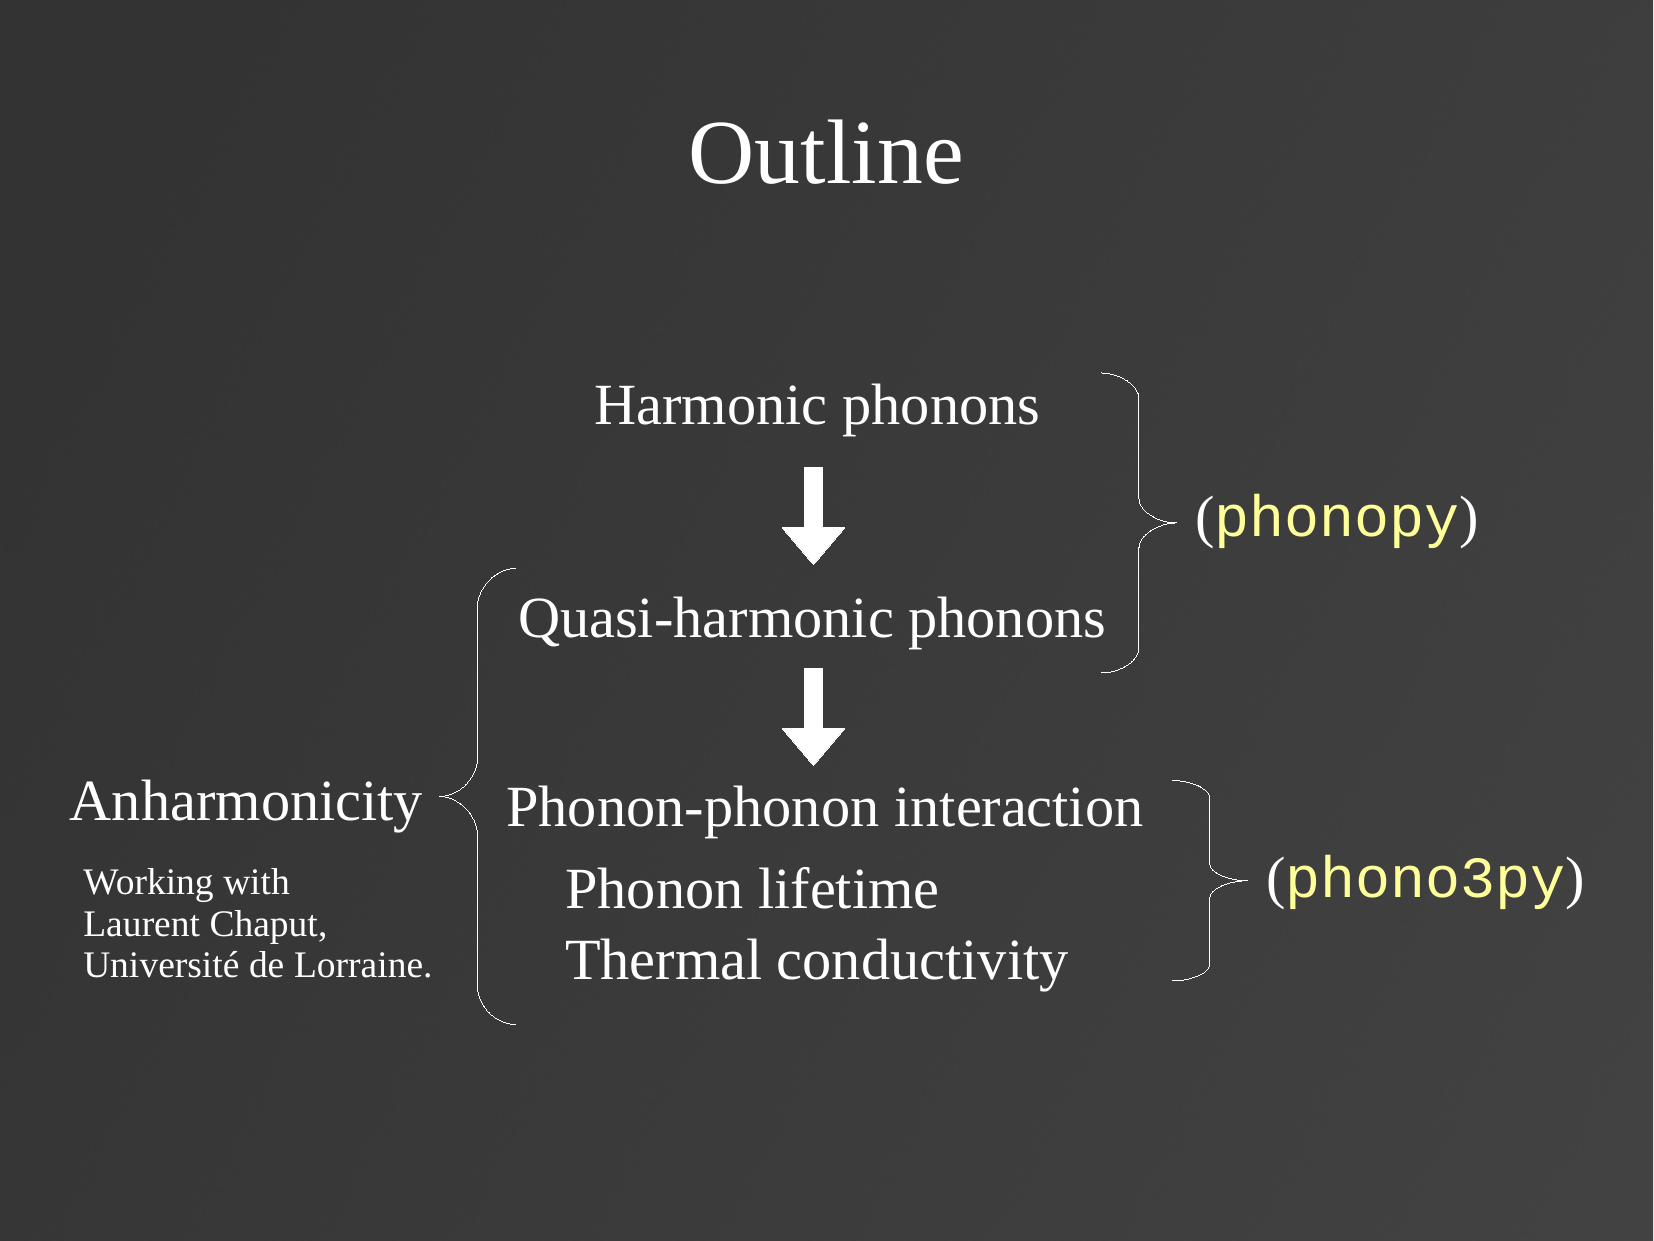

# Outline
Harmonic phonons
(phonopy)
Quasi-harmonic phonons
Anharmonicity
Phonon-phonon interaction
(phono3py)
Phonon lifetime
Working with
Laurent Chaput,
Université de Lorraine.
Thermal conductivity